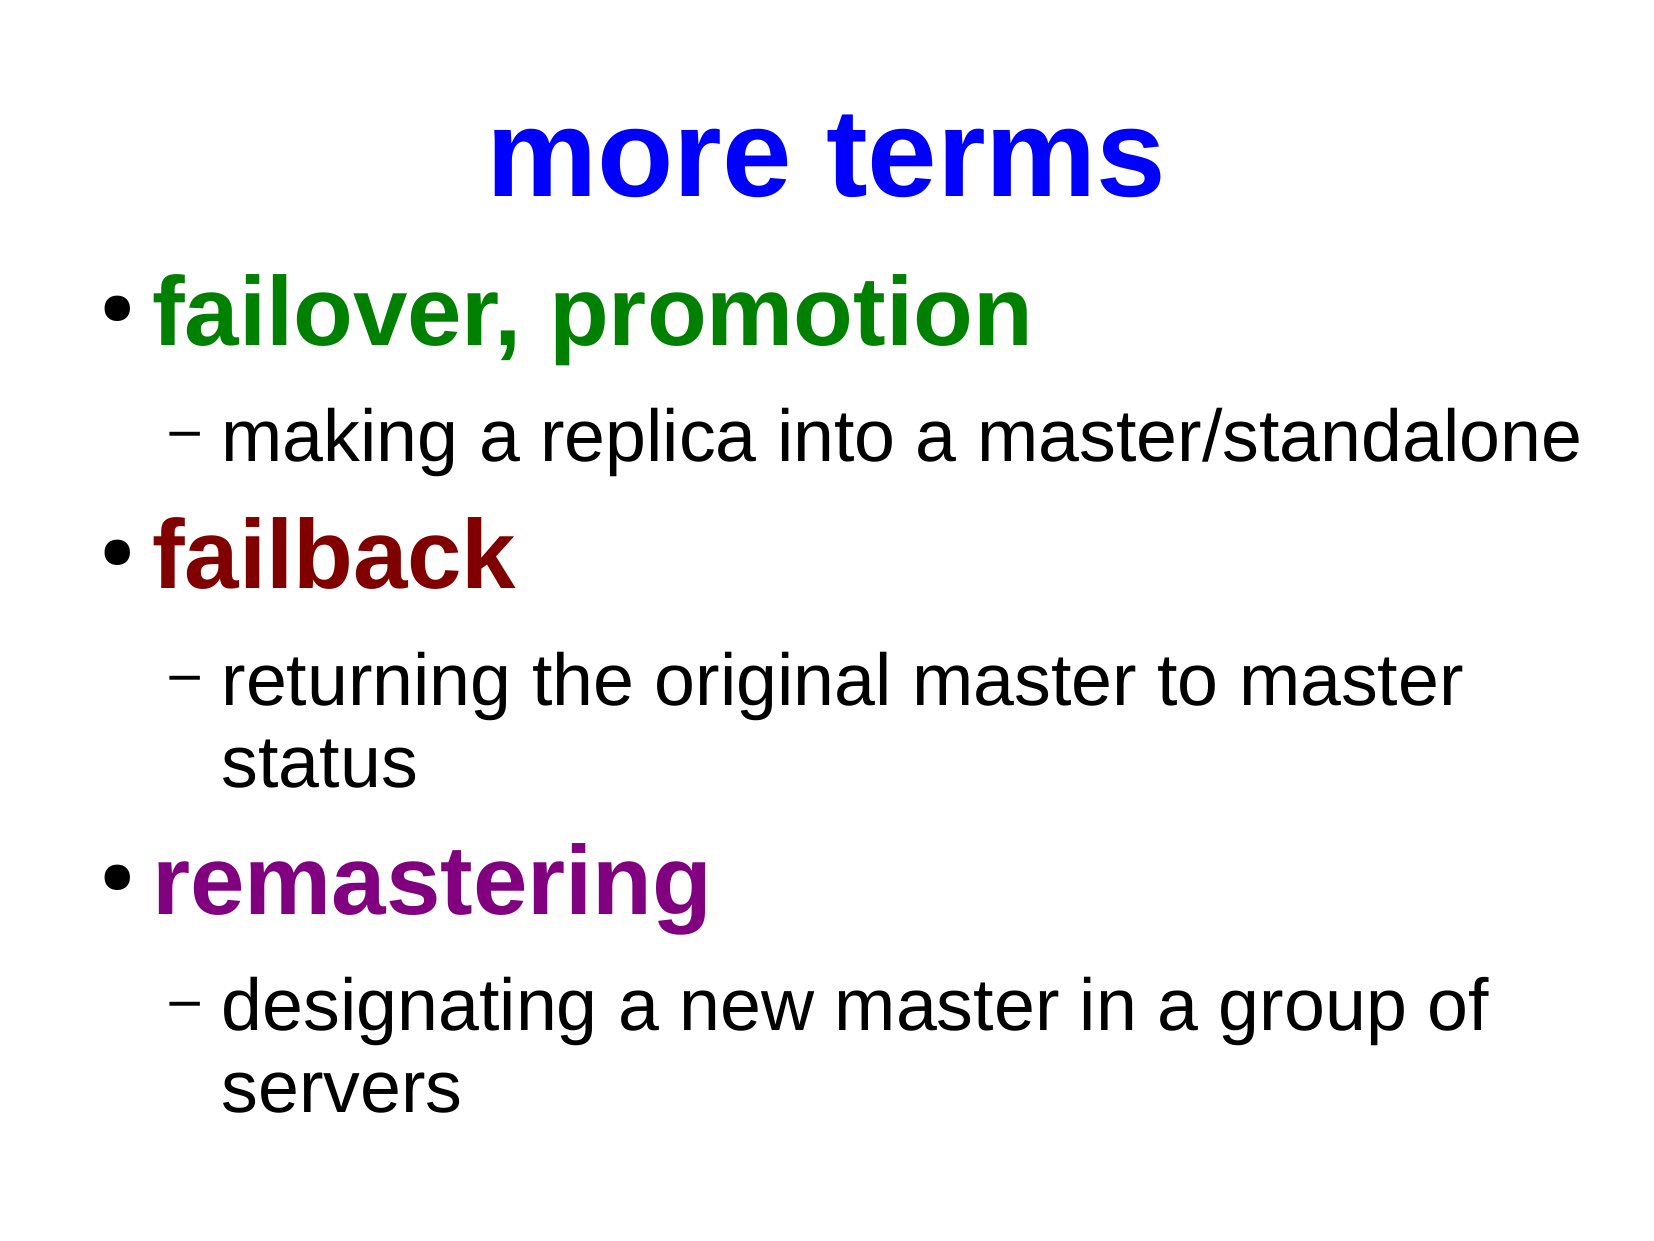

# more terms
failover, promotion
making a replica into a master/standalone
failback
returning the original master to master status
remastering
designating a new master in a group of servers